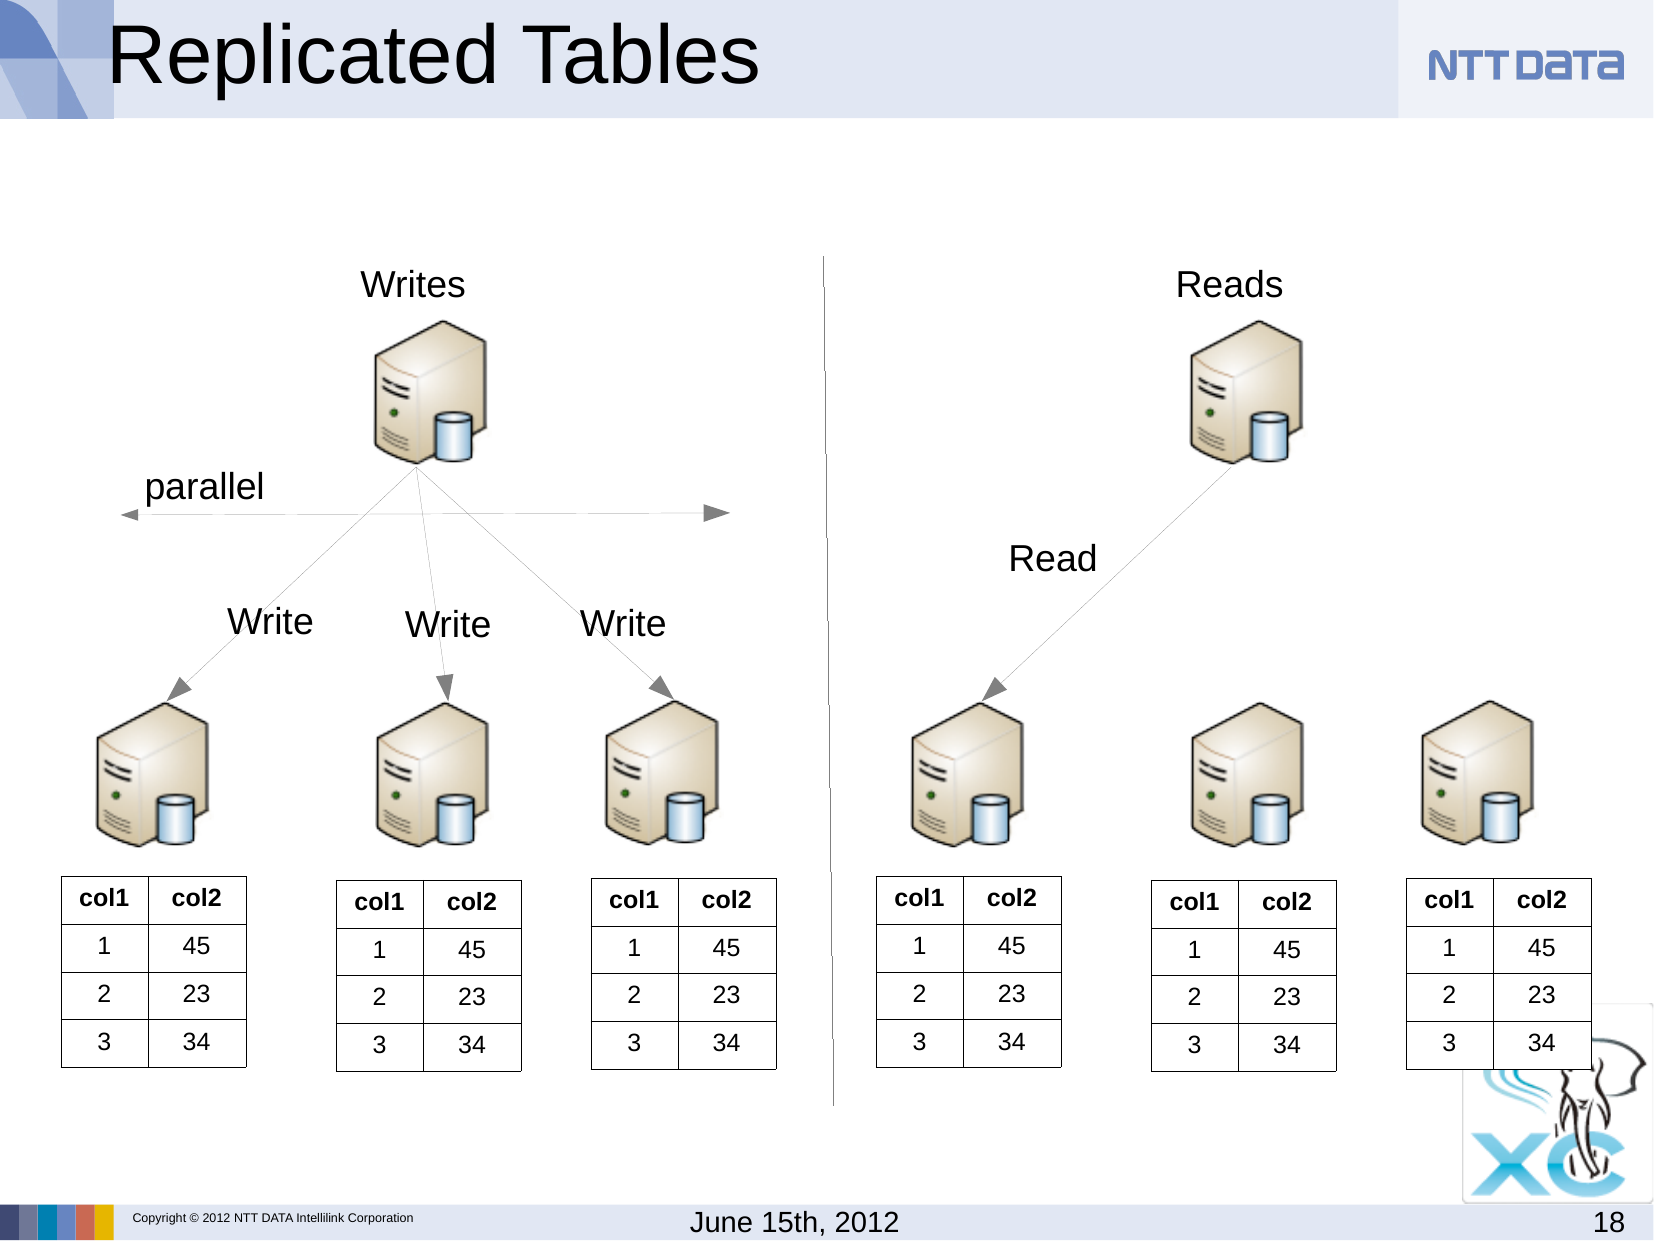

# Replicated Tables
Writes
Reads
parallel
Read
Write
Write
Write
| col1 | col2 |
| --- | --- |
| 1 | 45 |
| 2 | 23 |
| 3 | 34 |
| col1 | col2 |
| --- | --- |
| 1 | 45 |
| 2 | 23 |
| 3 | 34 |
| col1 | col2 |
| --- | --- |
| 1 | 45 |
| 2 | 23 |
| 3 | 34 |
| col1 | col2 |
| --- | --- |
| 1 | 45 |
| 2 | 23 |
| 3 | 34 |
| col1 | col2 |
| --- | --- |
| 1 | 45 |
| 2 | 23 |
| 3 | 34 |
| col1 | col2 |
| --- | --- |
| 1 | 45 |
| 2 | 23 |
| 3 | 34 |
June 15th, 2012
18